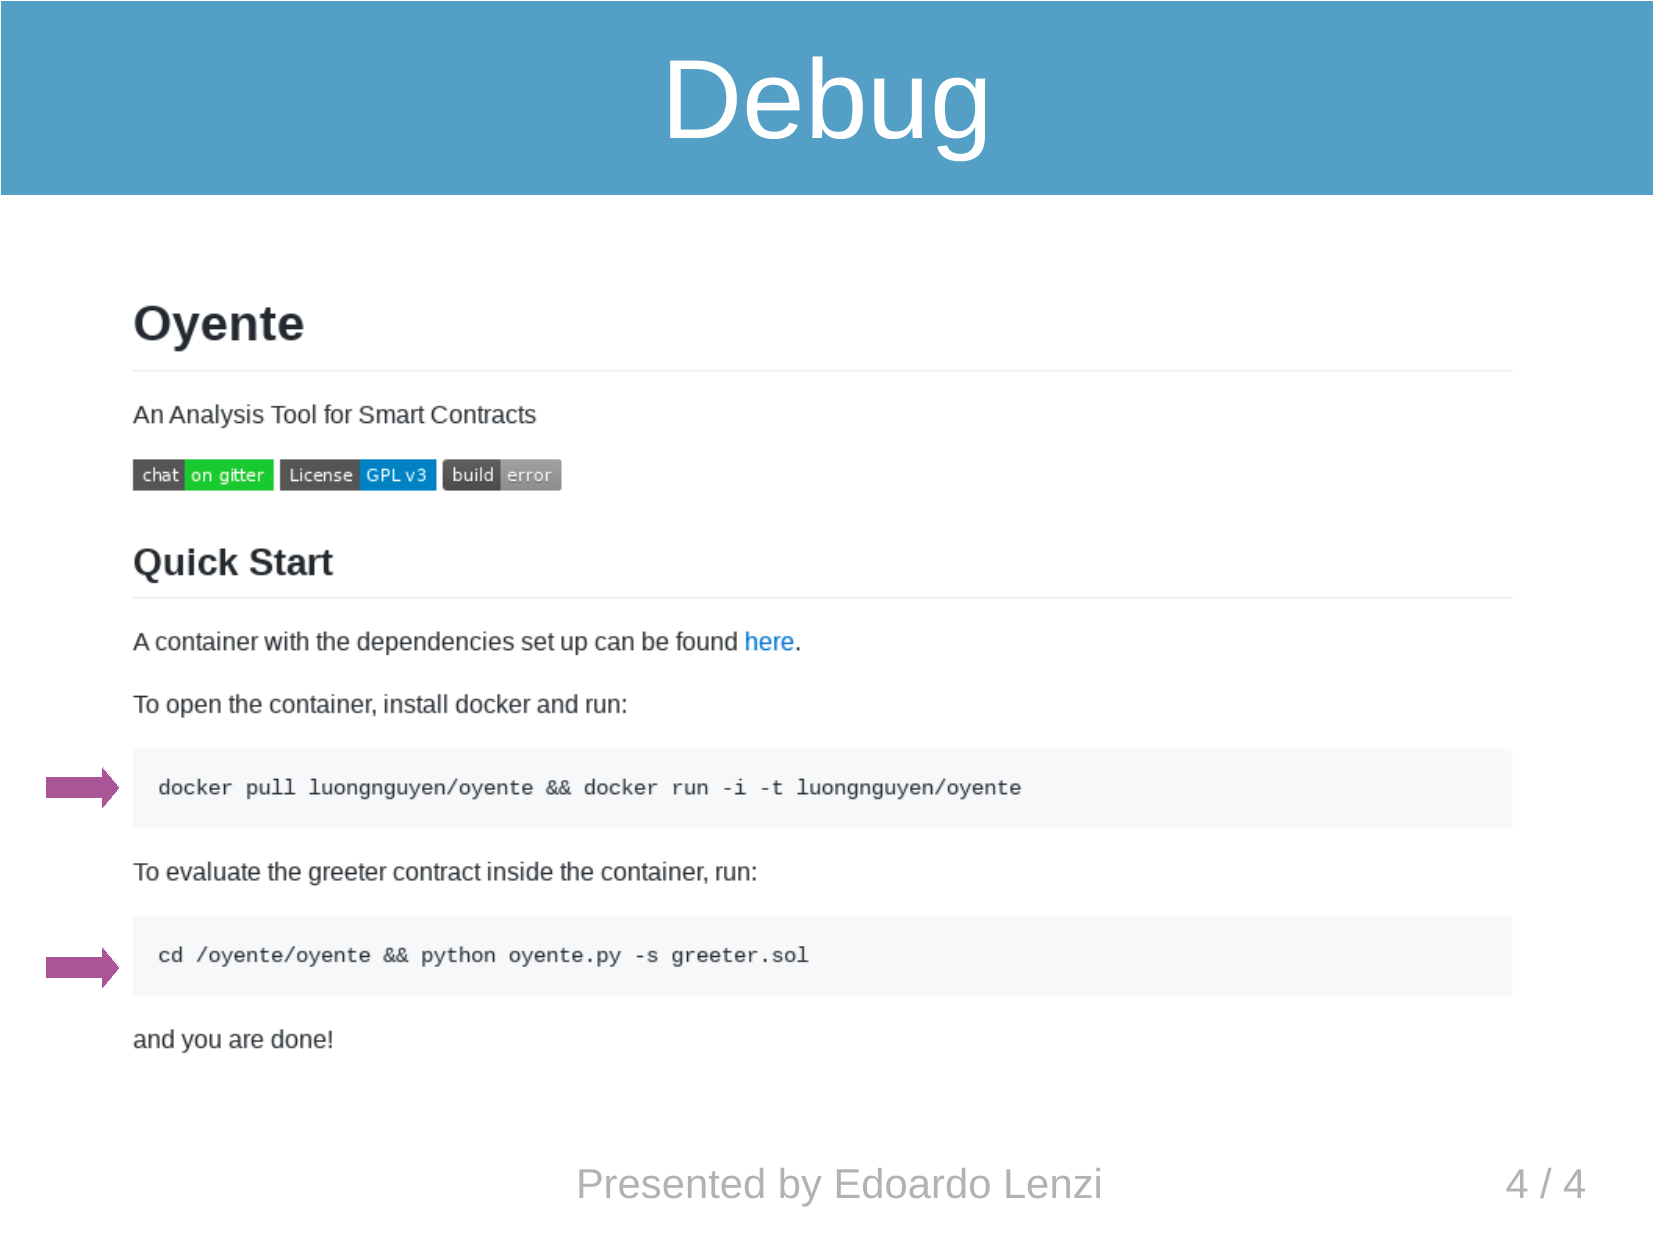

Debug
Unit tests and E2E tests aren’t enough when you interact with other contracts;
in this case you need some more powerful...
Tool Oyente
Analysis Tool for Smart Contracts
General purpose
Open source
Docker image
# Presented by Edoardo Lenzi 4 / 4